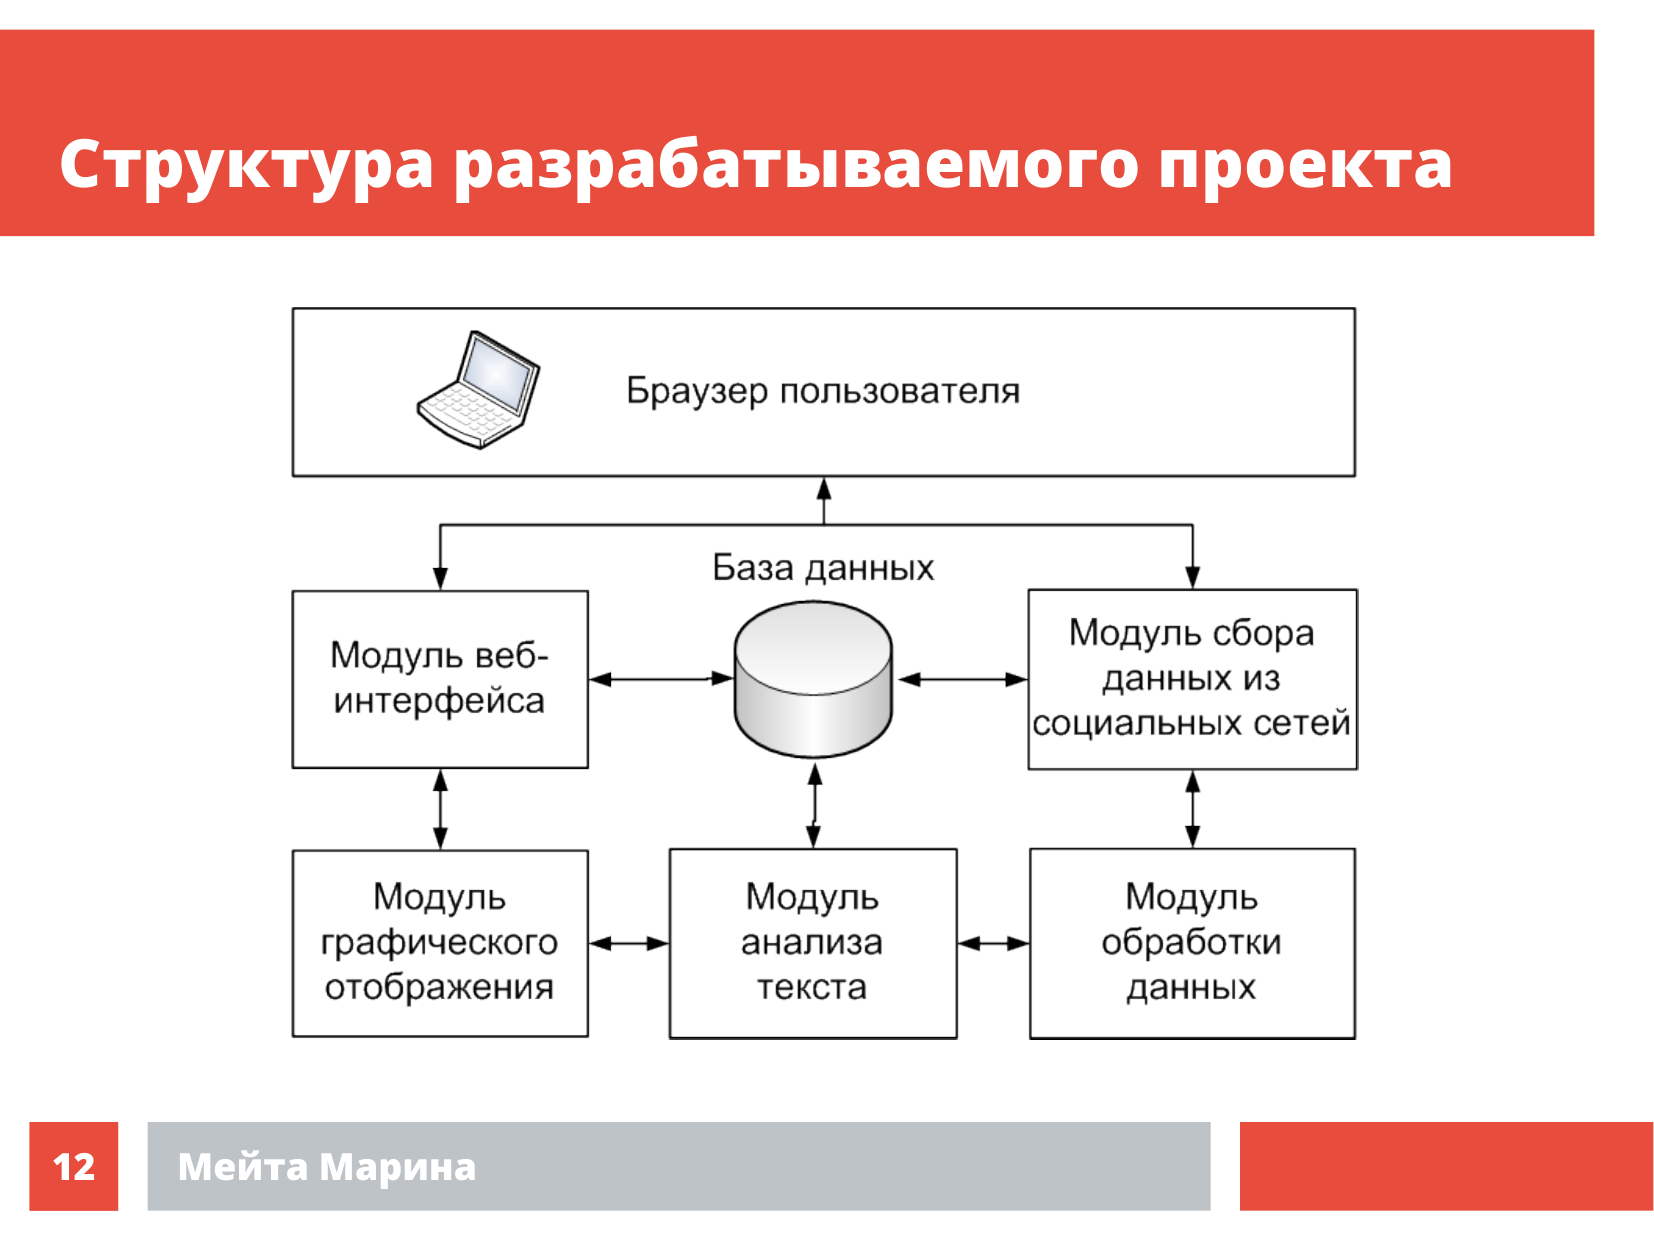

# Структура разрабатываемого проекта
12
Мейта Марина